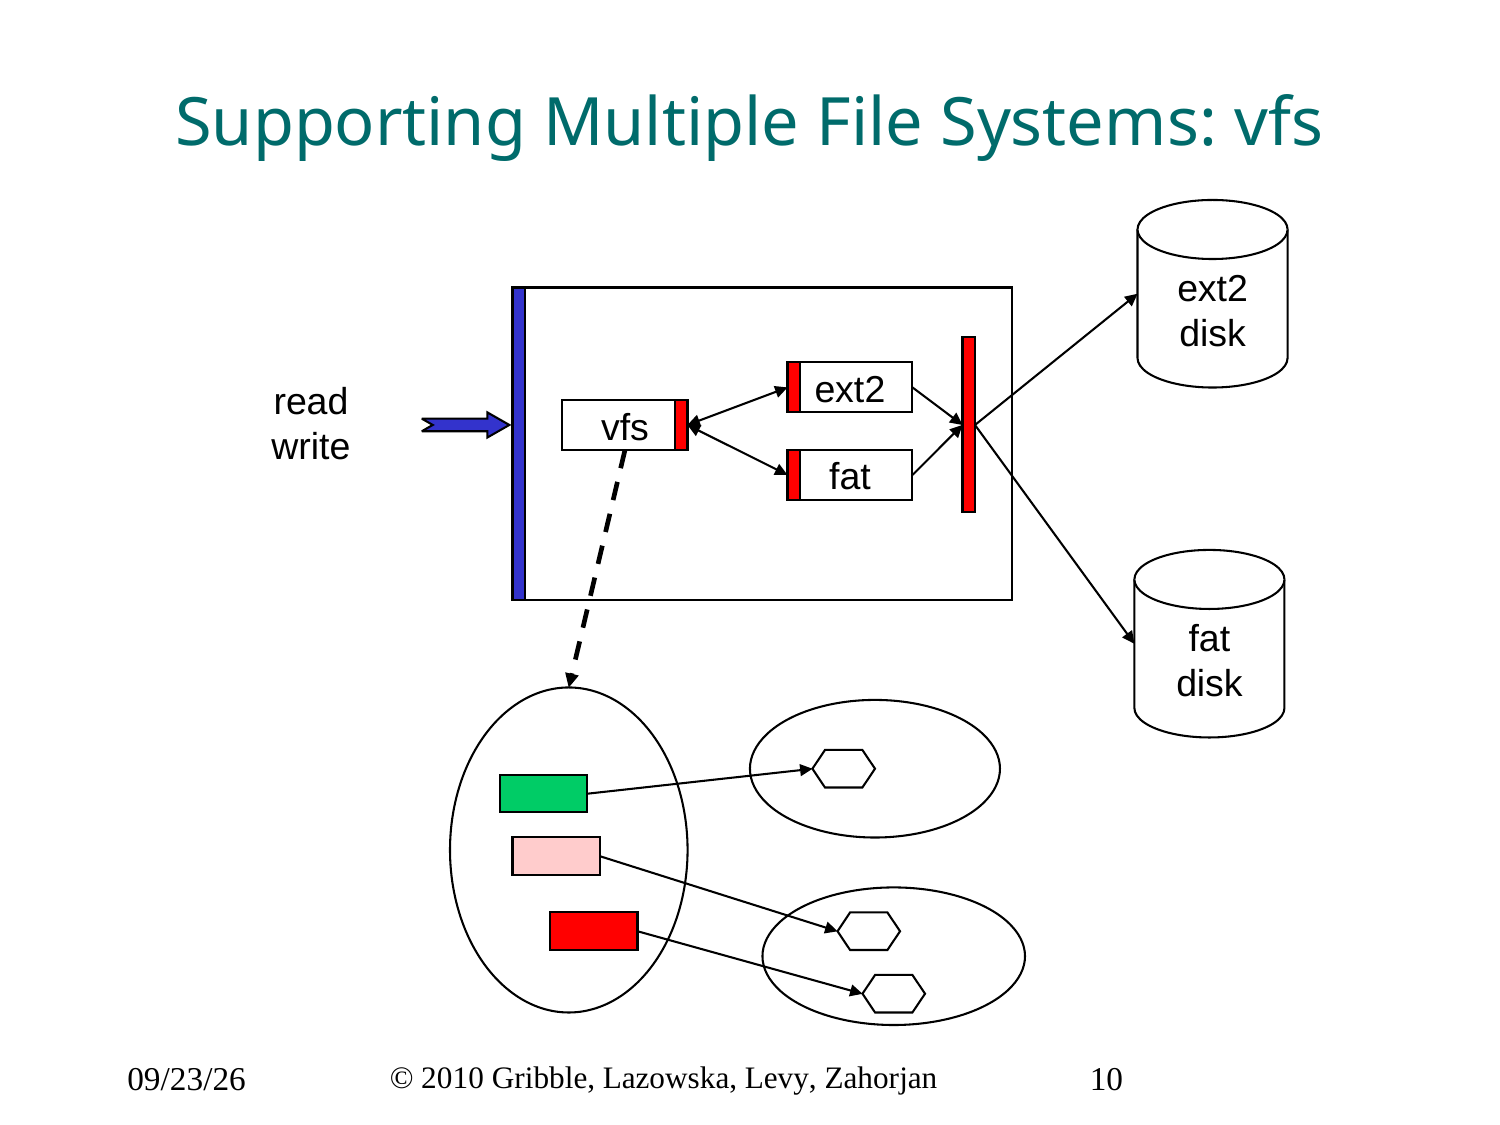

# Supporting Multiple File Systems: vfs
ext2
disk
ext2
read
write
vfs
fat
fat
disk
10